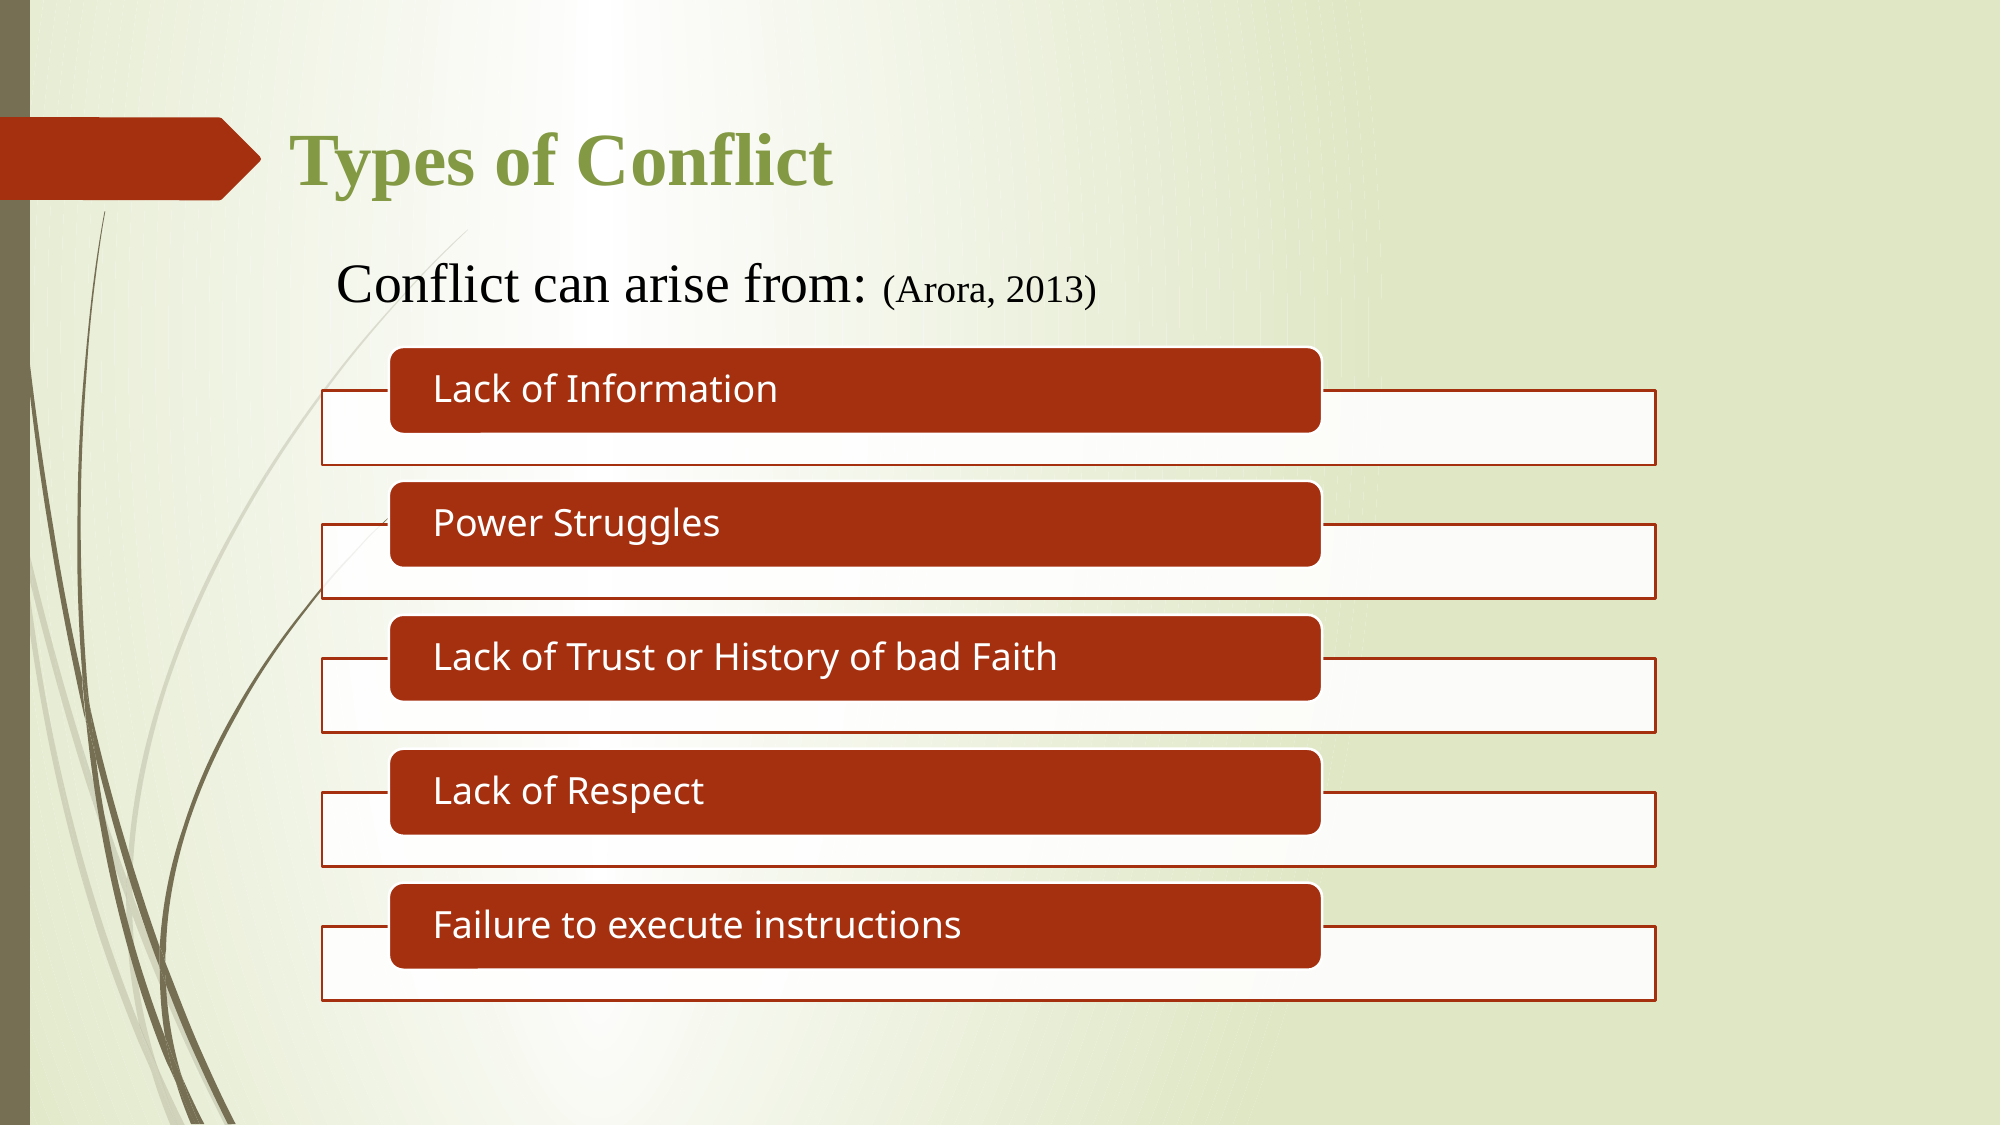

# Types of Conflict
Conflict can arise from: (Arora, 2013)
Lack of Information
Power Struggles
Lack of Trust or History of bad Faith
Lack of Respect
Failure to execute instructions